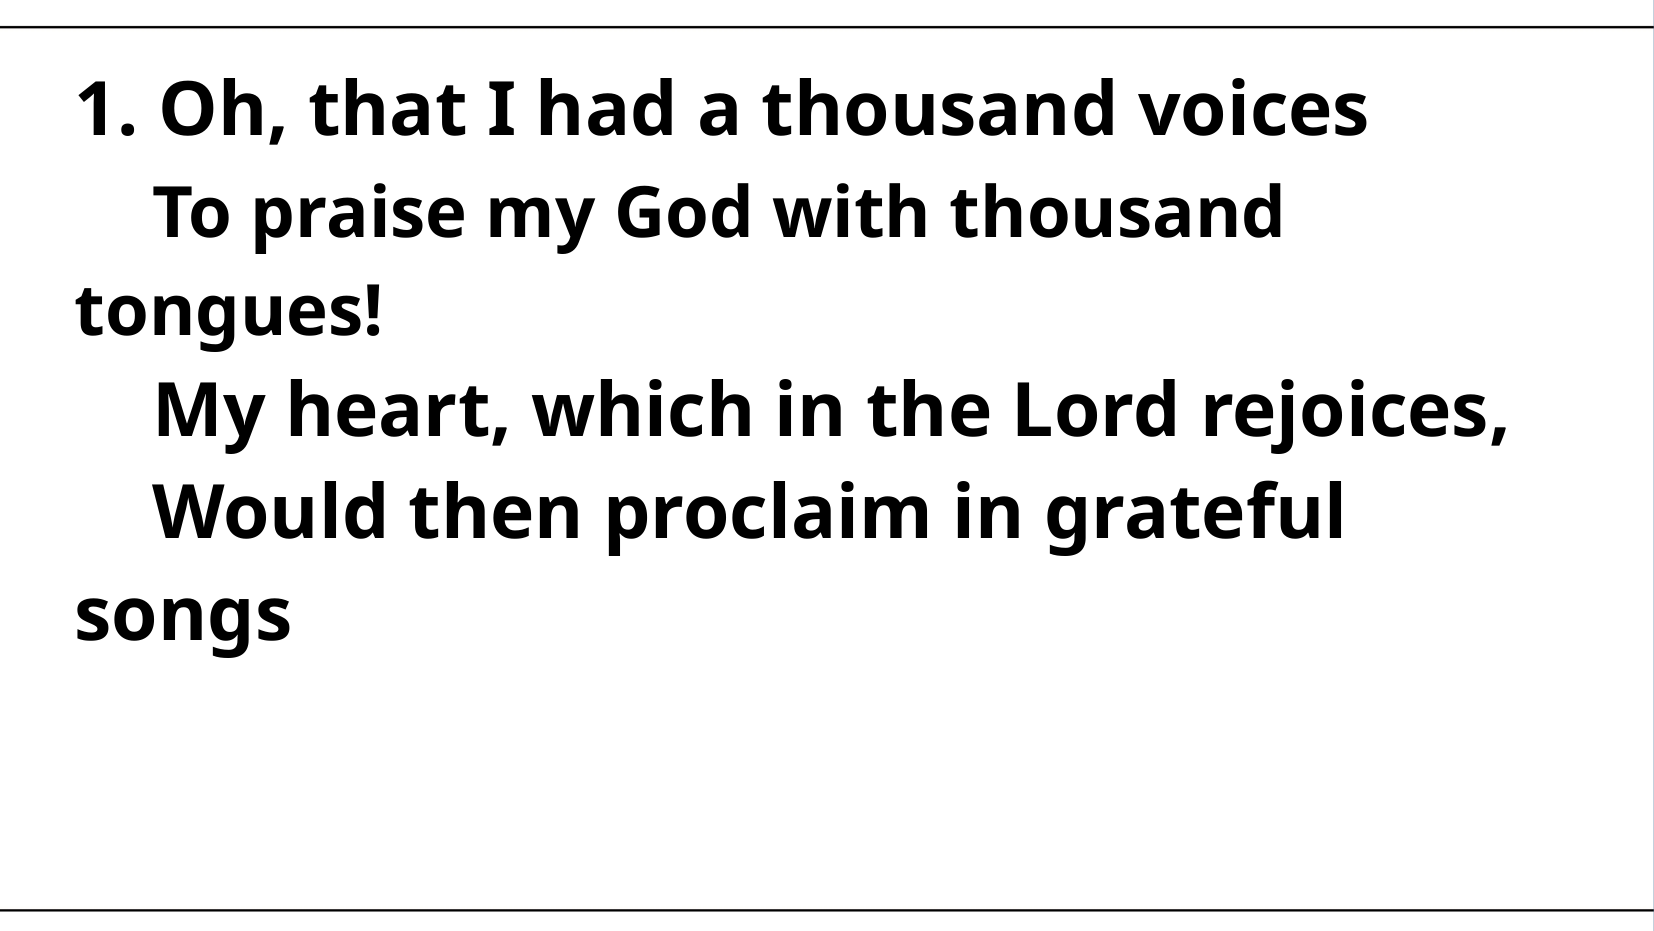

1. Oh, that I had a thousand voices
 To praise my God with thousand tongues!
 My heart, which in the Lord rejoices,
 Would then proclaim in grateful songs